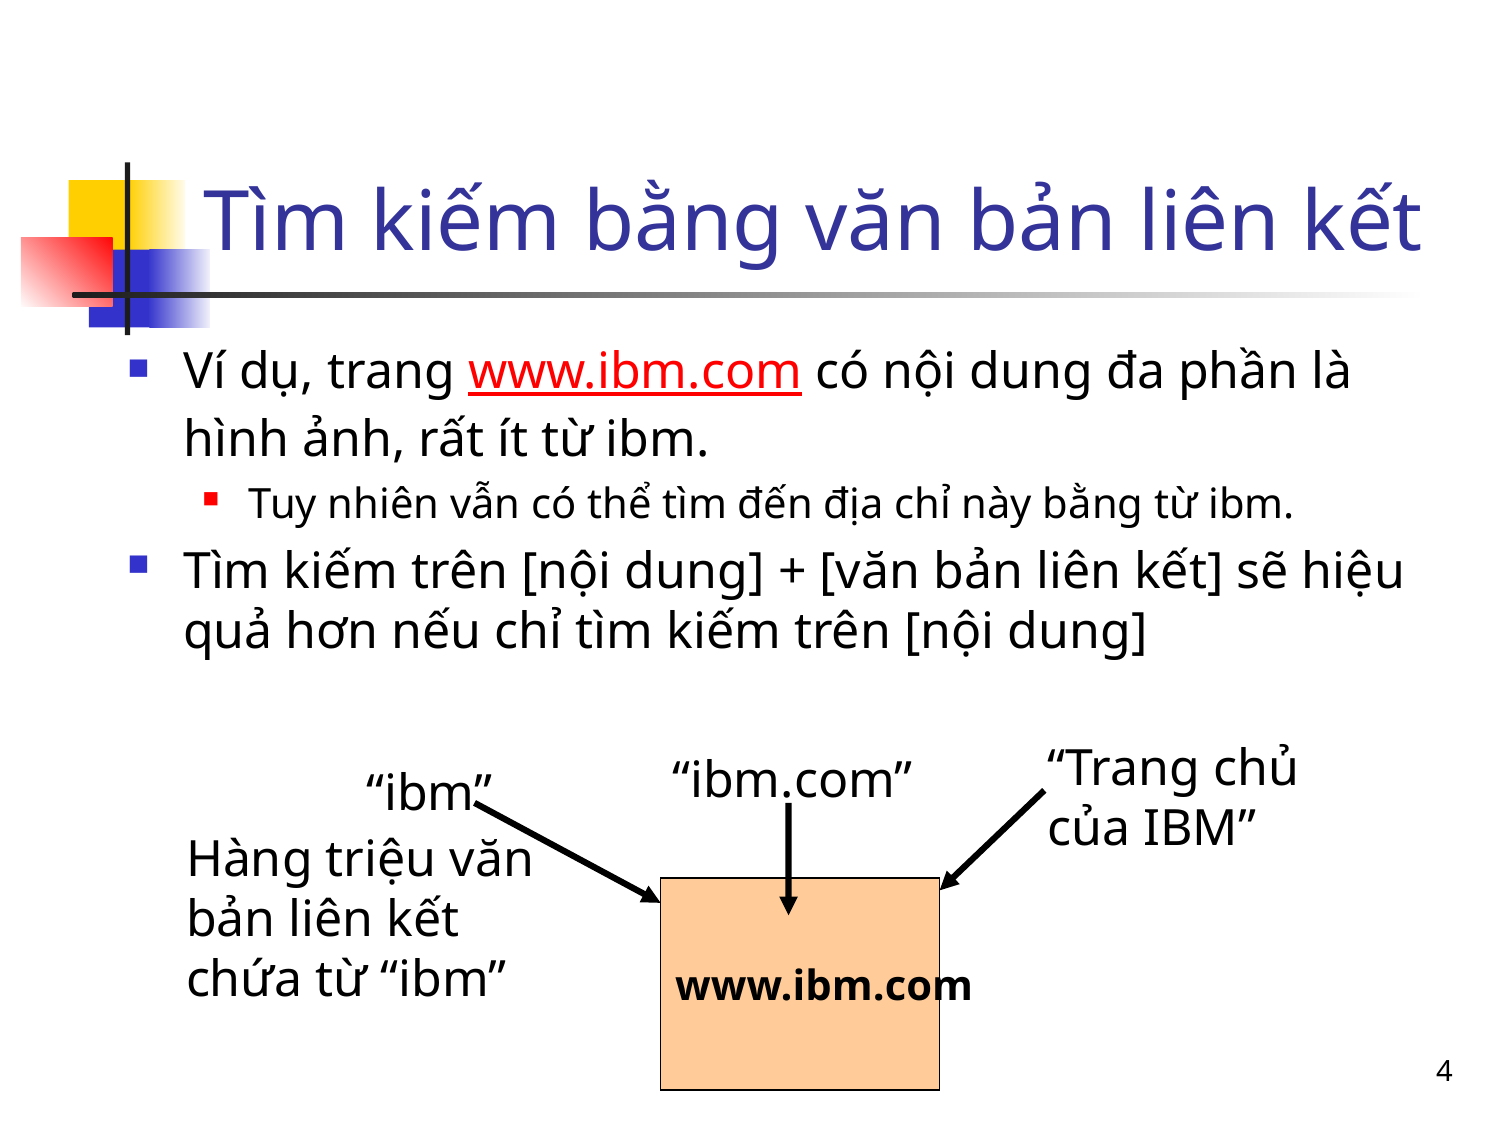

Tìm kiếm bằng văn bản liên kết
# Ví dụ, trang www.ibm.com có nội dung đa phần là hình ảnh, rất ít từ ibm.
Tuy nhiên vẫn có thể tìm đến địa chỉ này bằng từ ibm.
Tìm kiếm trên [nội dung] + [văn bản liên kết] sẽ hiệu quả hơn nếu chỉ tìm kiếm trên [nội dung]
“Trang chủ của IBM”
“ibm.com”
“ibm”
Hàng triệu văn bản liên kết chứa từ “ibm”
www.ibm.com